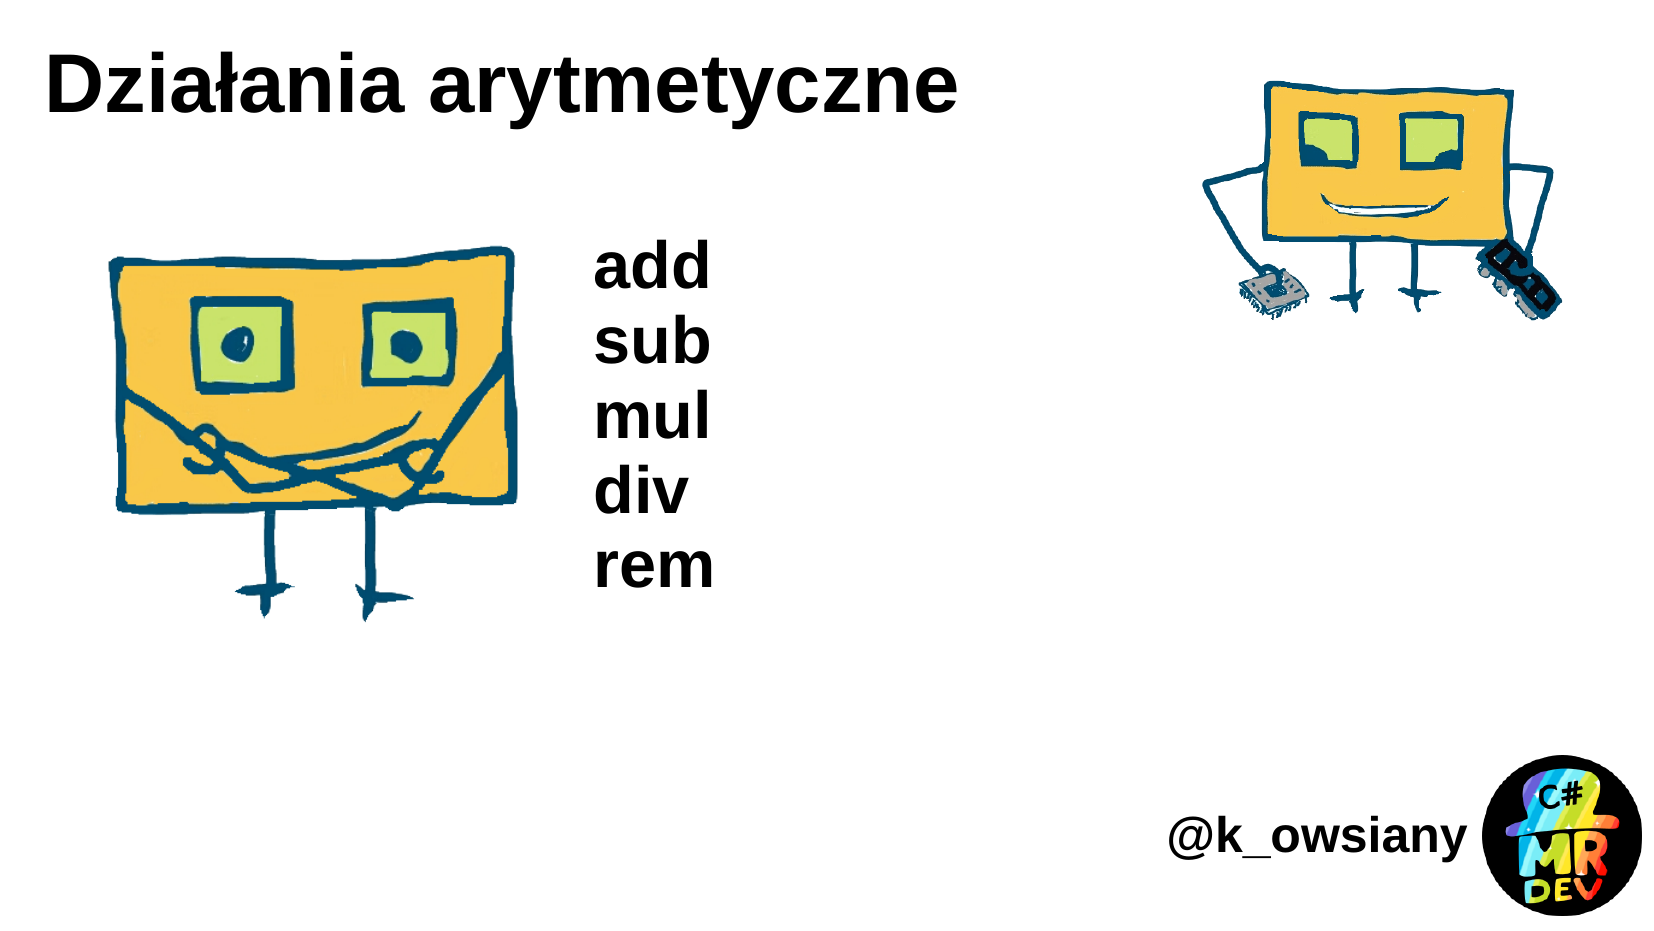

Działania arytmetyczne
add
sub
mul
div
rem